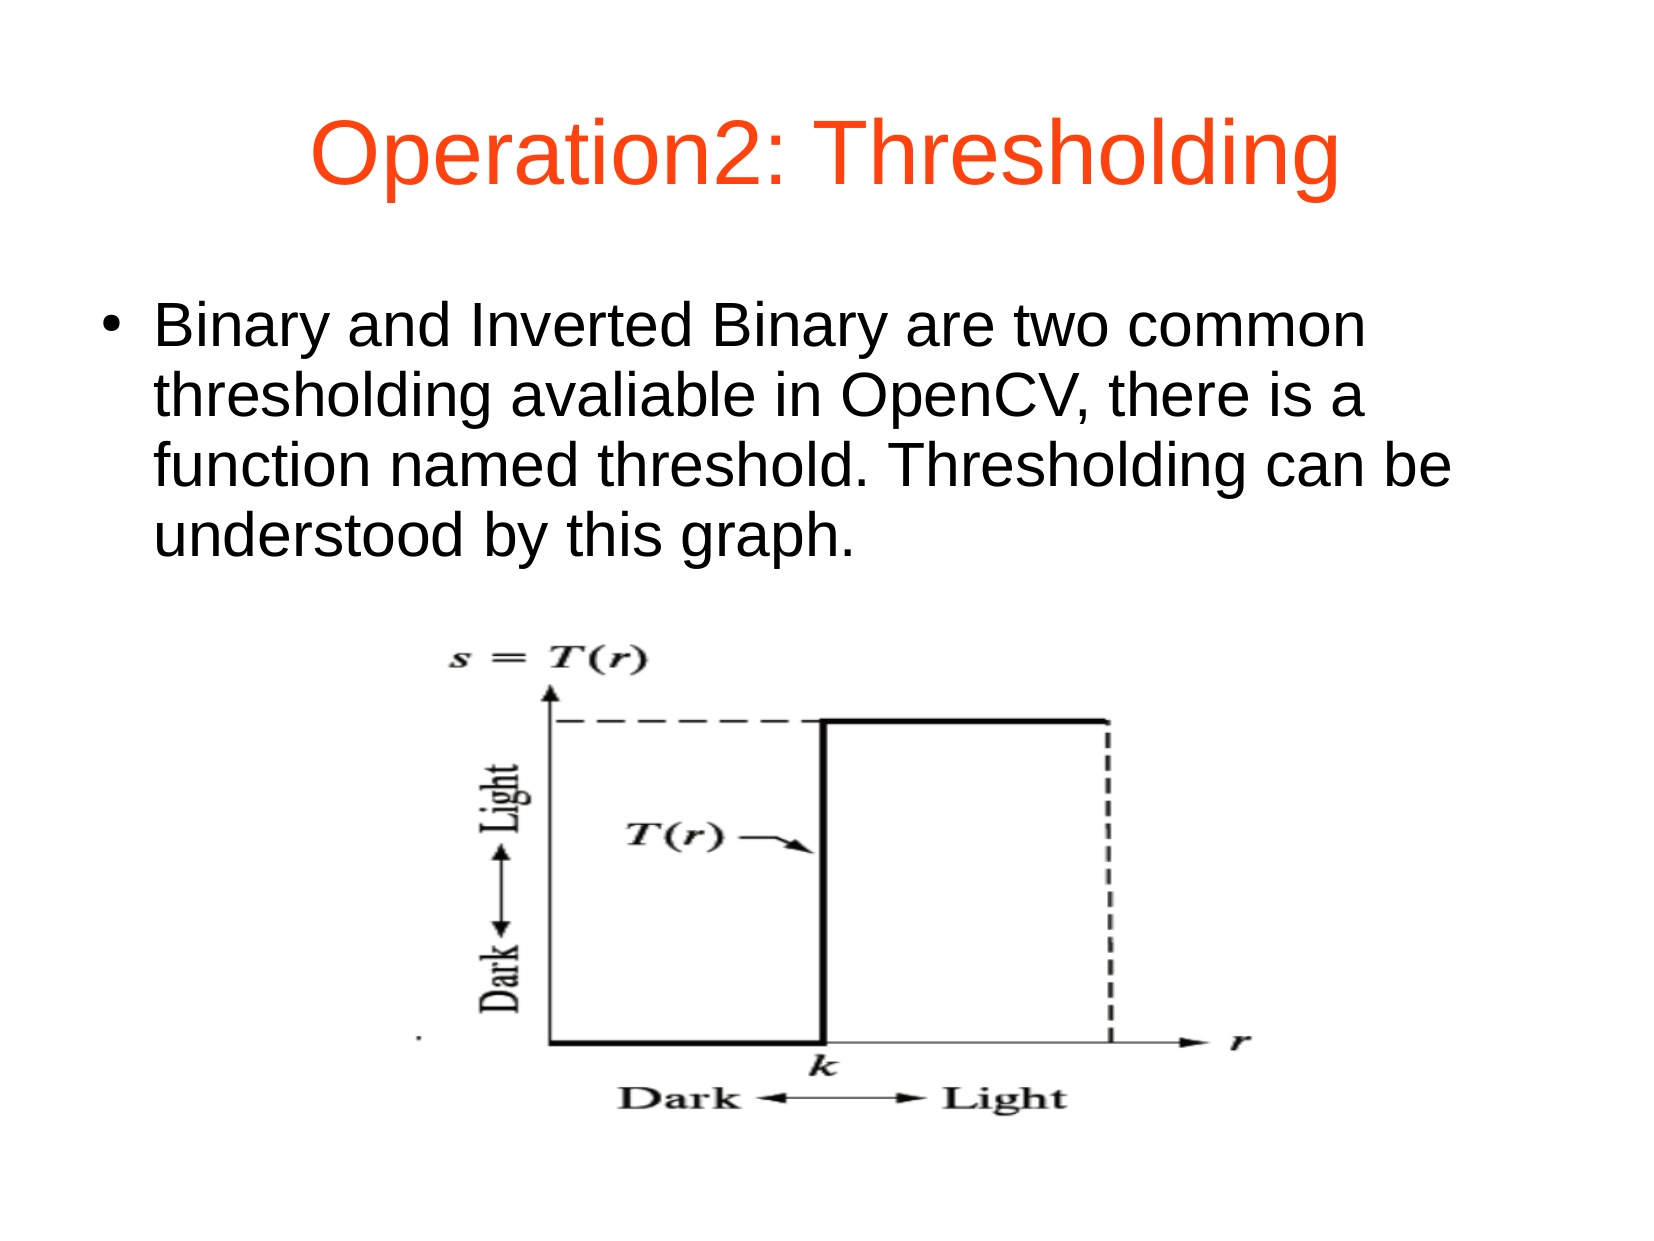

# Operation2: Thresholding
Binary and Inverted Binary are two common thresholding avaliable in OpenCV, there is a function named threshold. Thresholding can be understood by this graph.